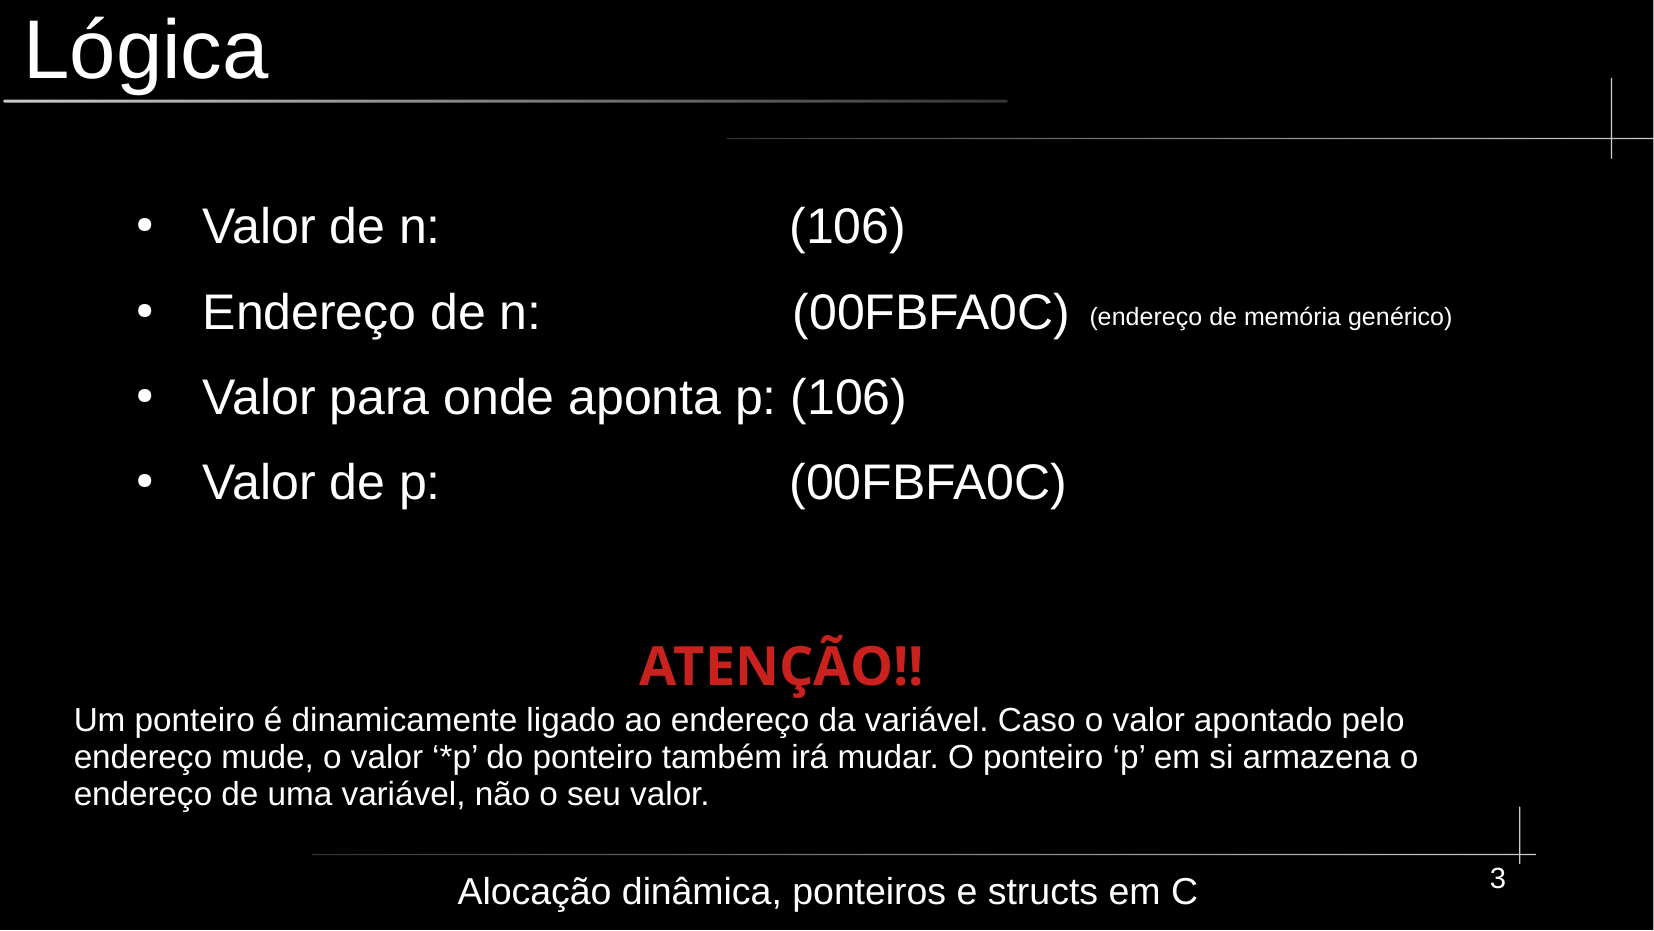

Lógica
# Valor de n: (106)
 Endereço de n: (00FBFA0C)
 Valor para onde aponta p: (106)
 Valor de p: (00FBFA0C)
(endereço de memória genérico)
ATENÇÃO!!
Um ponteiro é dinamicamente ligado ao endereço da variável. Caso o valor apontado pelo endereço mude, o valor ‘*p’ do ponteiro também irá mudar. O ponteiro ‘p’ em si armazena o endereço de uma variável, não o seu valor.
3
Alocação dinâmica, ponteiros e structs em C